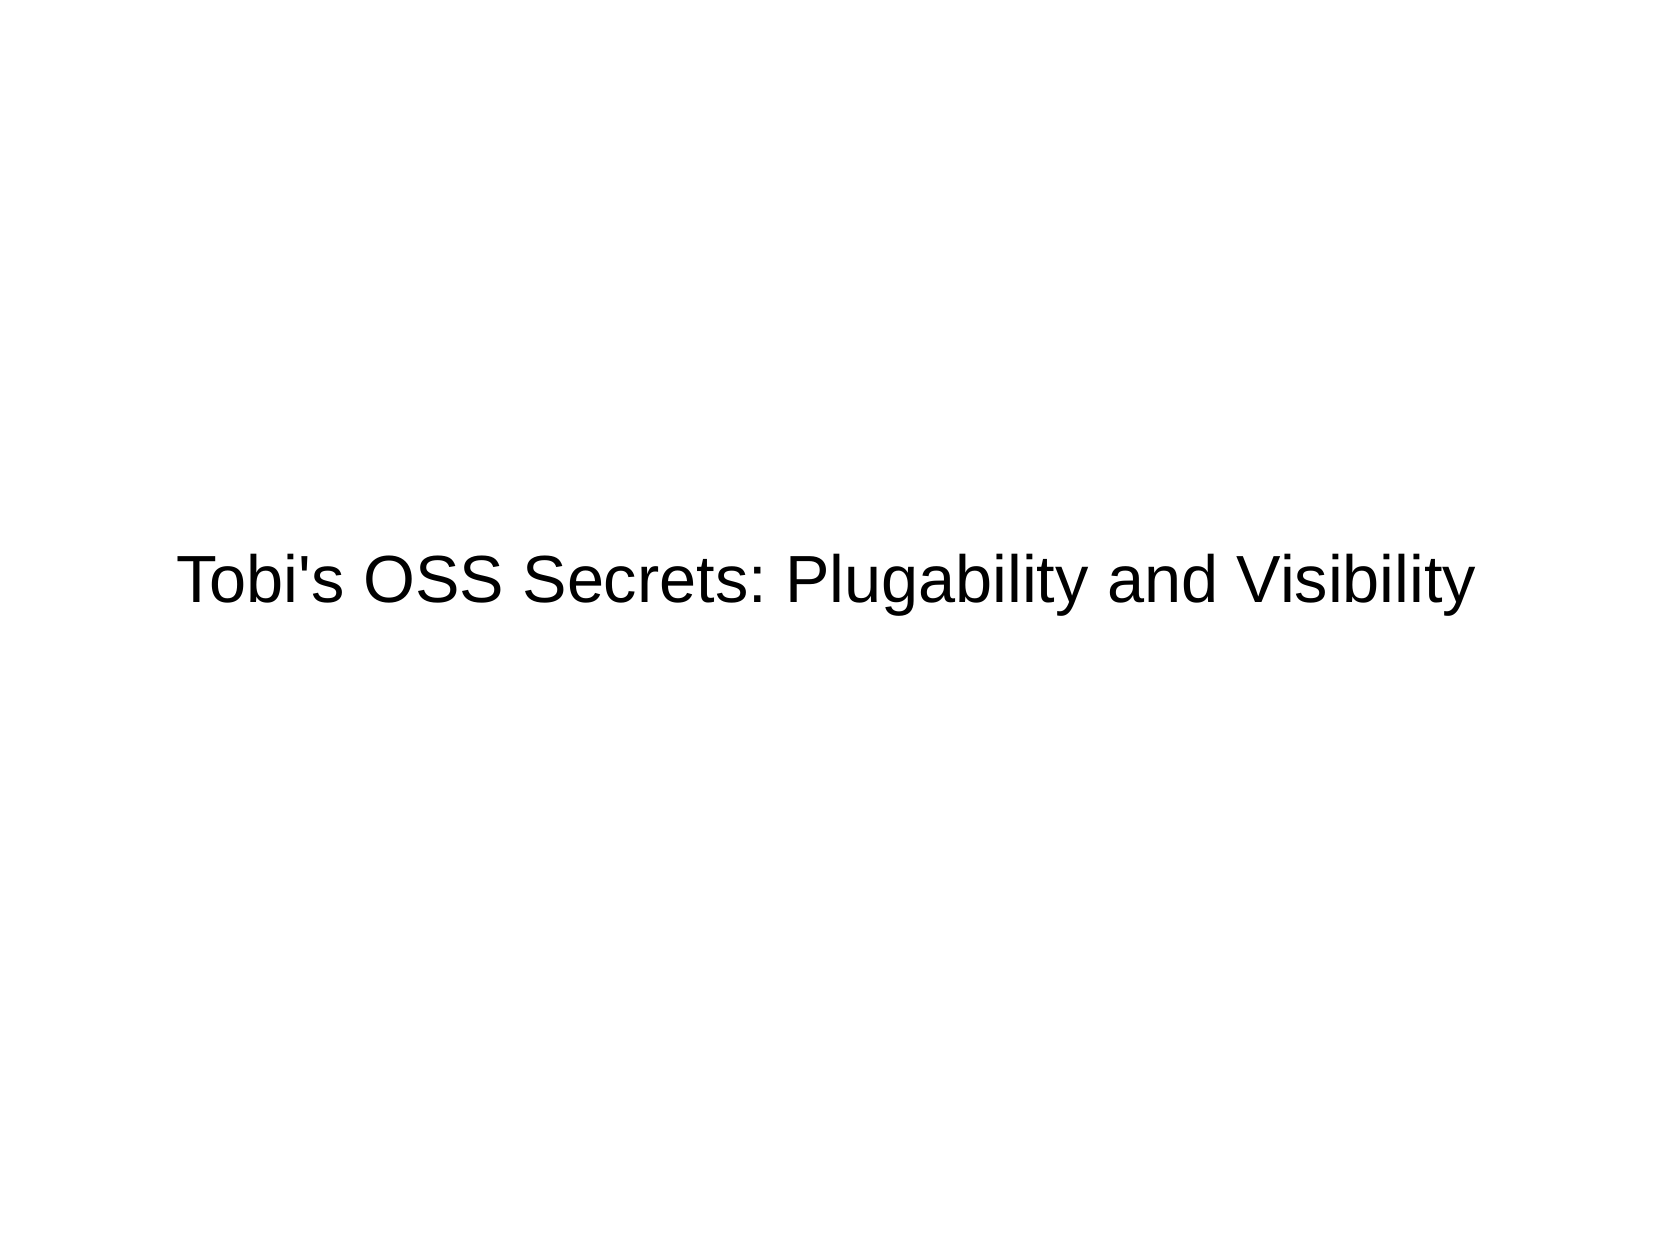

# Tobi's OSS Secrets: Plugability and Visibility